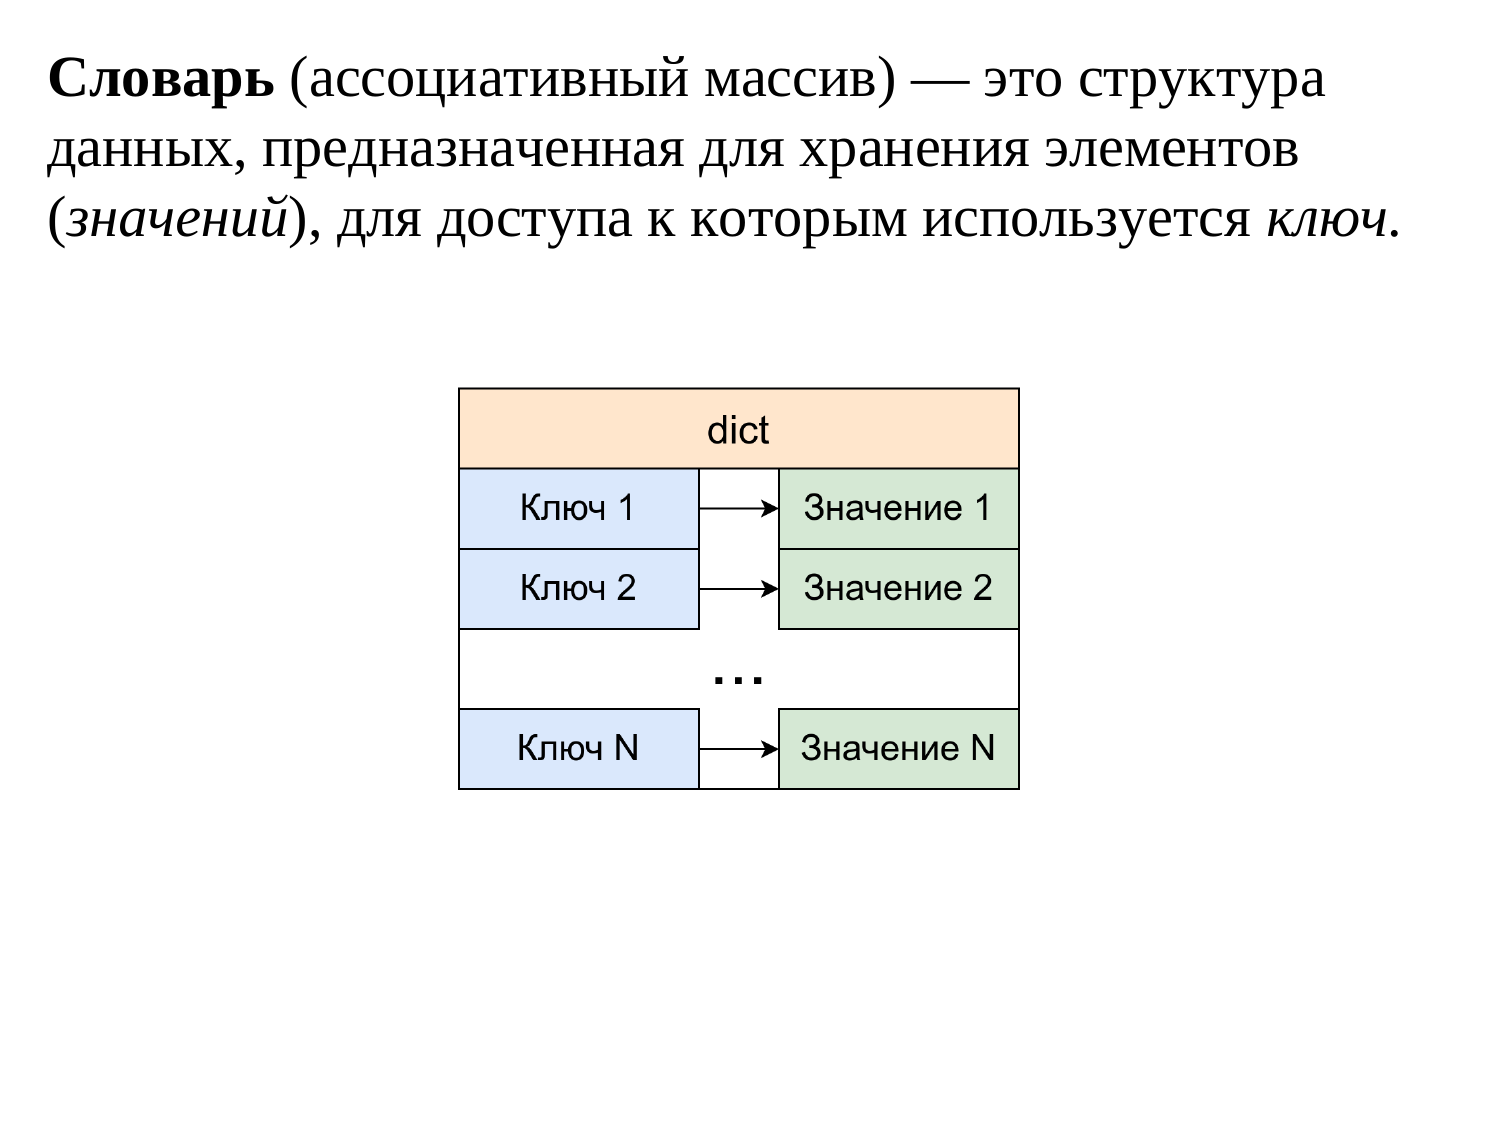

Словарь (ассоциативный массив) — это структура данных, предназначенная для хранения элементов (значений), для доступа к которым используется ключ.